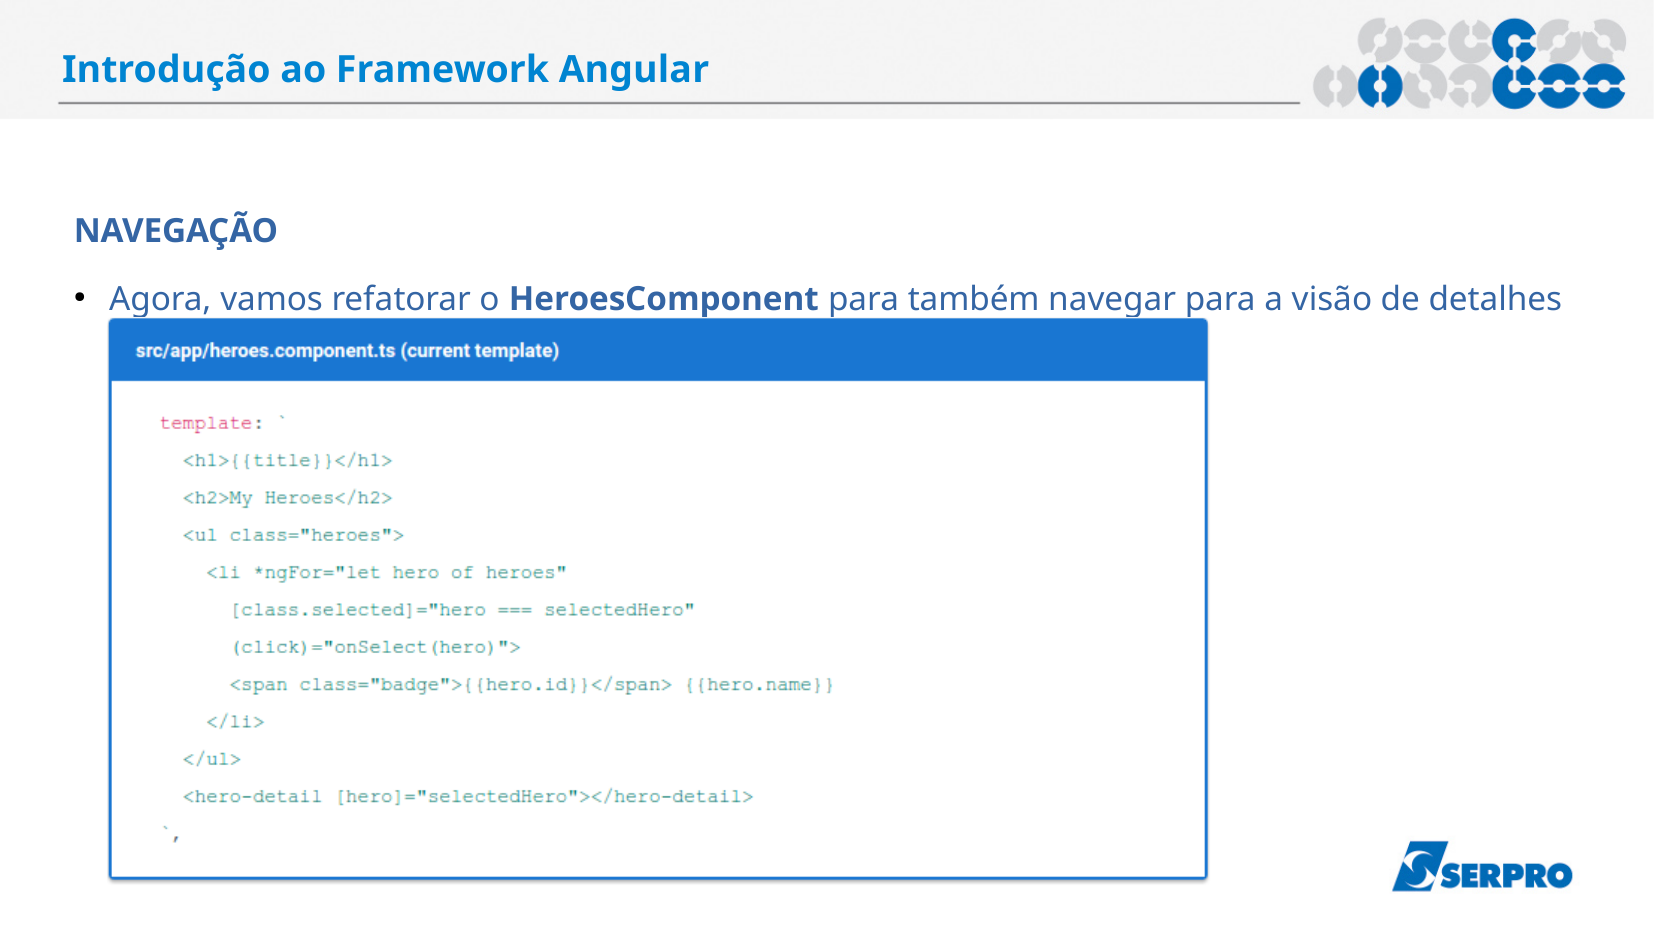

Introdução ao Framework Angular
NAVEGAÇÃO
Agora, vamos refatorar o HeroesComponent para também navegar para a visão de detalhes